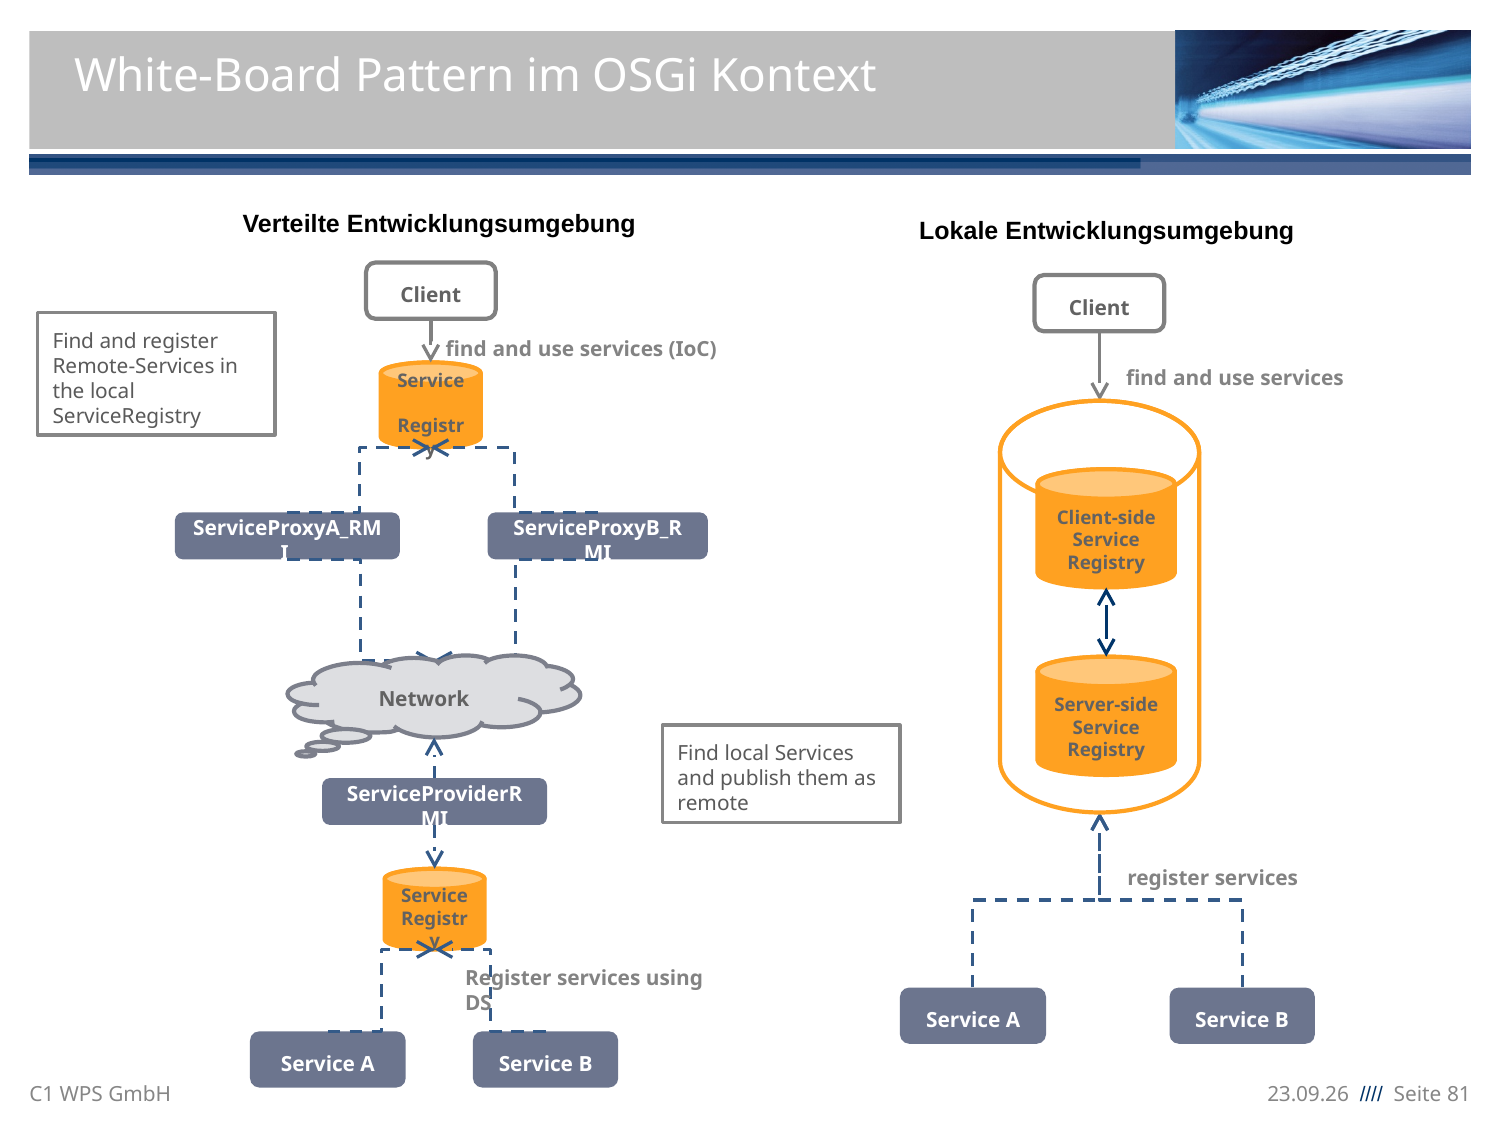

# White-Board Pattern im OSGi Kontext
Verteilte Entwicklungsumgebung
Lokale Entwicklungsumgebung
Client
Client
Find and register Remote-Services in the local ServiceRegistry
find and use services (IoC)
find and use services
Service Registry
Client-side
Service Registry
ServiceProxyA_RMI
ServiceProxyB_RMI
Network
Server-side
Service Registry
Find local Services and publish them as remote
ServiceProviderRMI
register services
Service Registry
Register services using DS
Service A
Service B
Service A
Service B